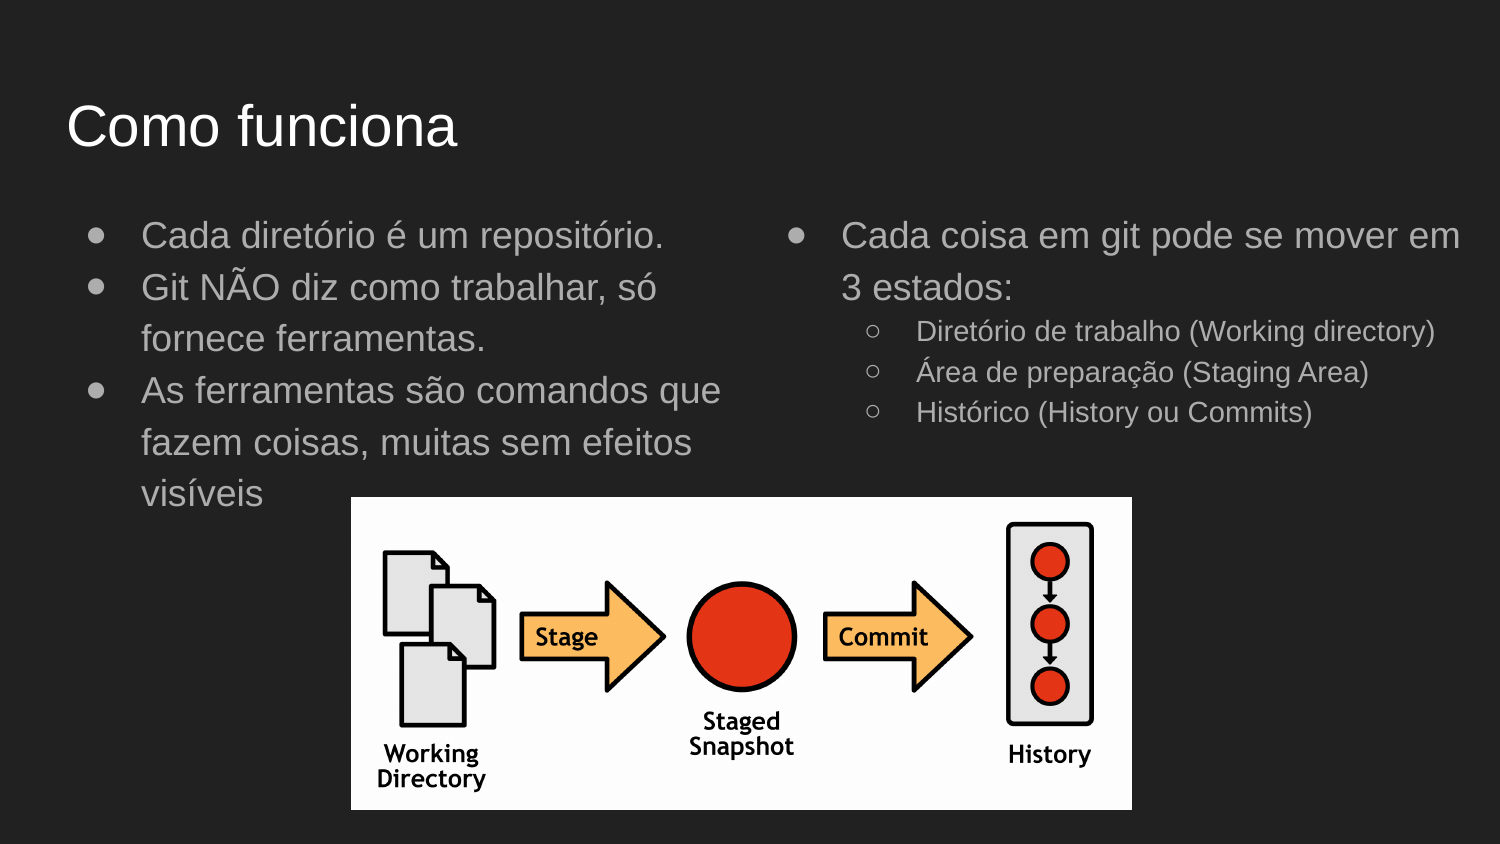

# Como funciona
Cada diretório é um repositório.
Git NÃO diz como trabalhar, só fornece ferramentas.
As ferramentas são comandos que fazem coisas, muitas sem efeitos visíveis
Cada coisa em git pode se mover em 3 estados:
Diretório de trabalho (Working directory)
Área de preparação (Staging Area)
Histórico (History ou Commits)